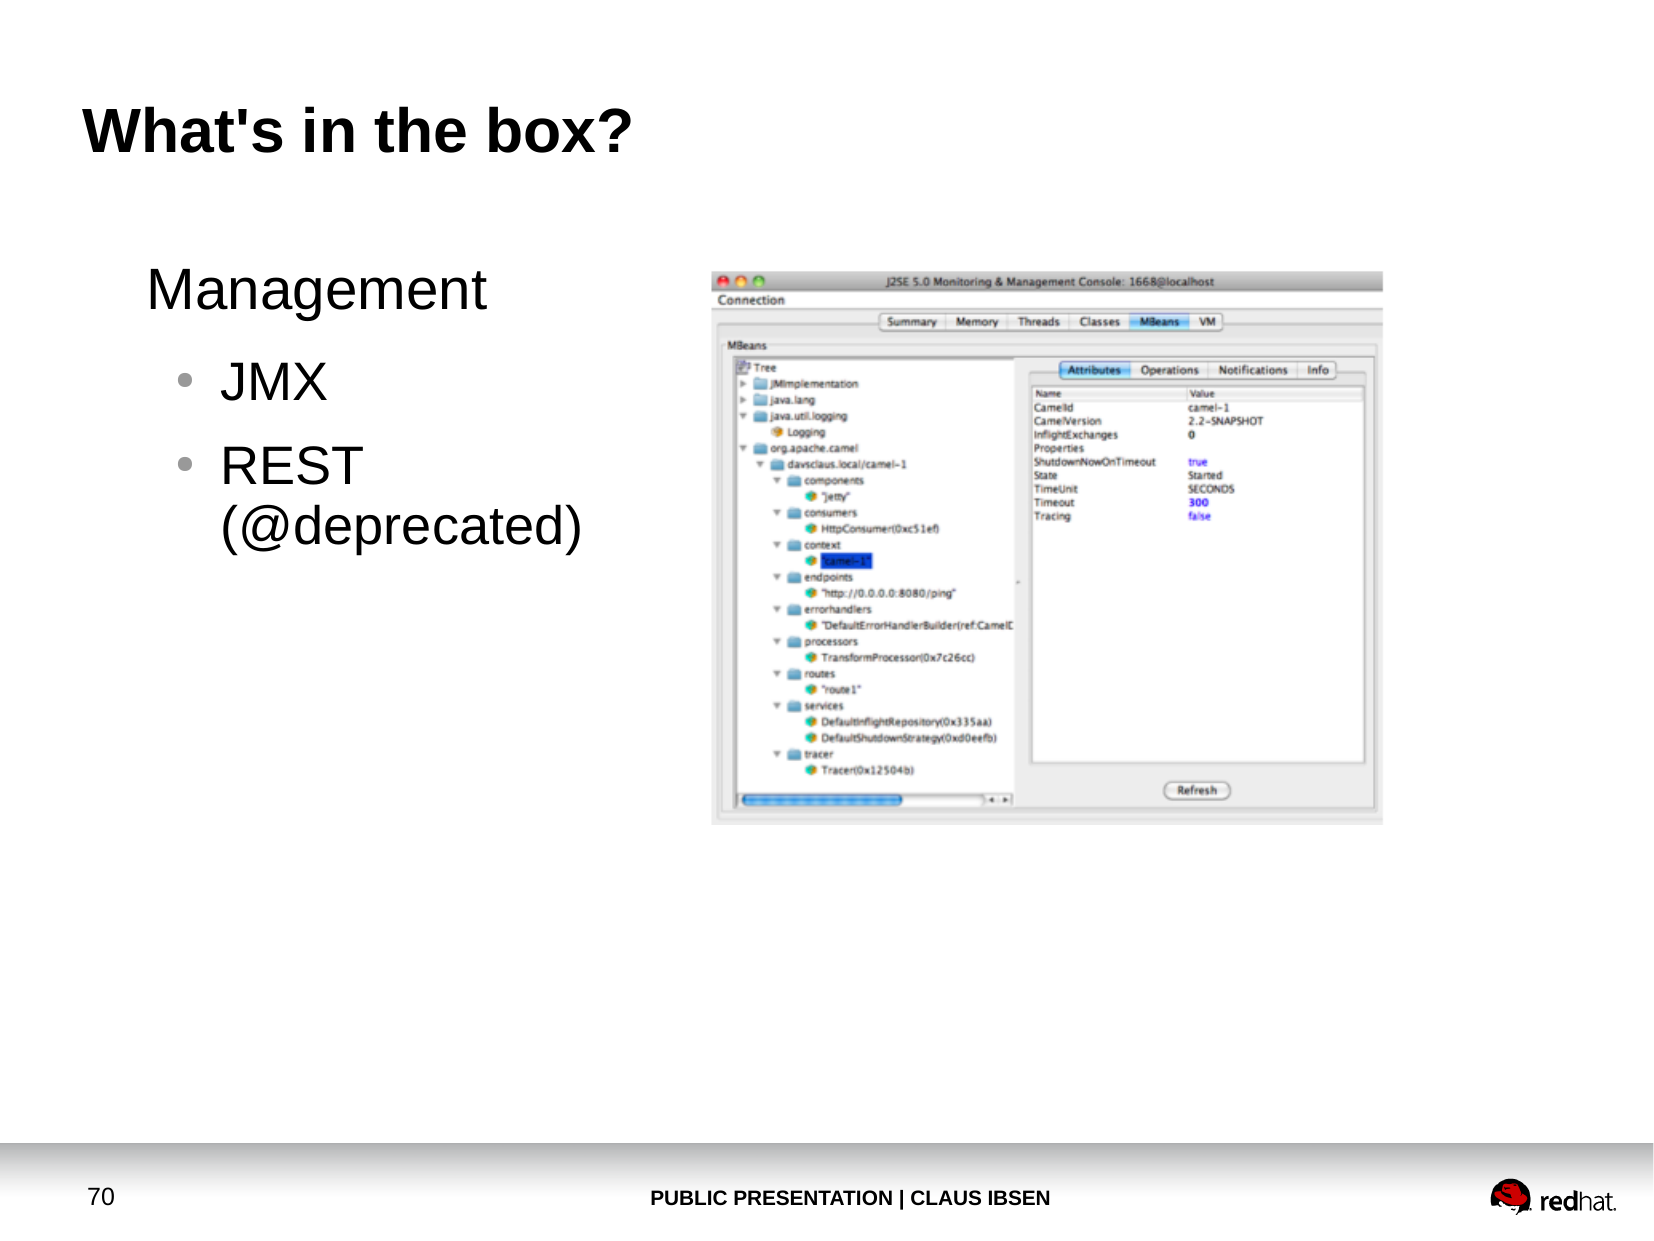

# What's in the box?
Management
JMX
REST
(@deprecated)